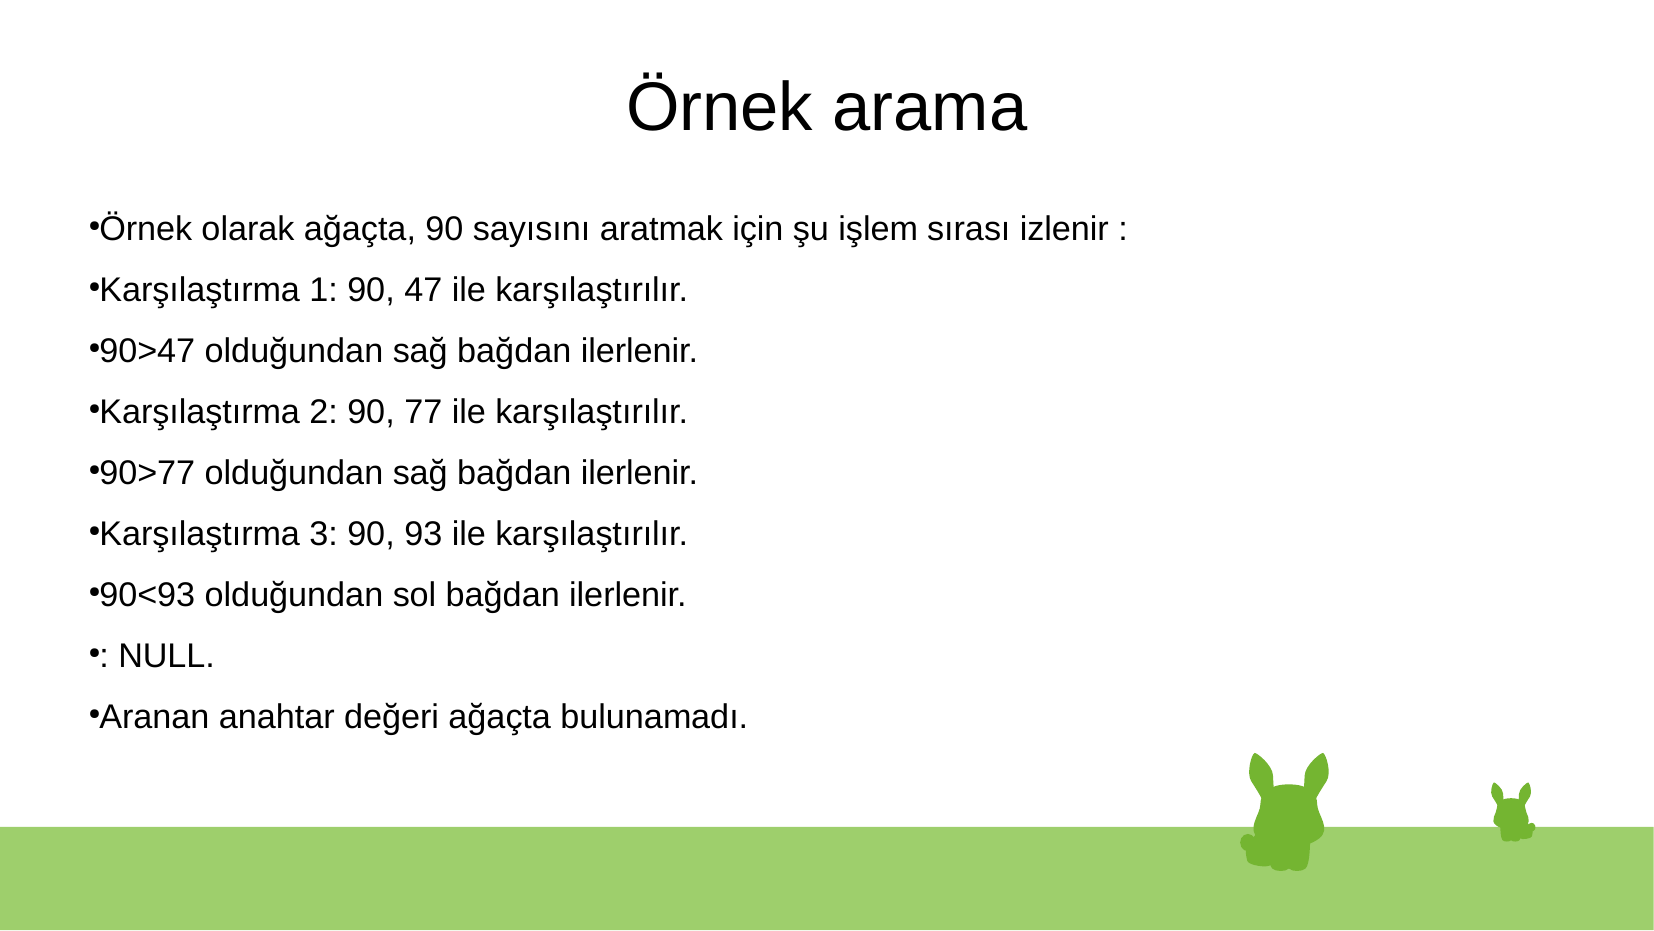

# Örnek arama
﻿Örnek olarak ağaçta, 90 sayısını aratmak için şu işlem sırası izlenir :
Karşılaştırma 1: 90, 47 ile karşılaştırılır.
90>47 olduğundan sağ bağdan ilerlenir.
Karşılaştırma 2: 90, 77 ile karşılaştırılır.
90>77 olduğundan sağ bağdan ilerlenir.
Karşılaştırma 3: 90, 93 ile karşılaştırılır.
90<93 olduğundan sol bağdan ilerlenir.
: NULL.
Aranan anahtar değeri ağaçta bulunamadı.